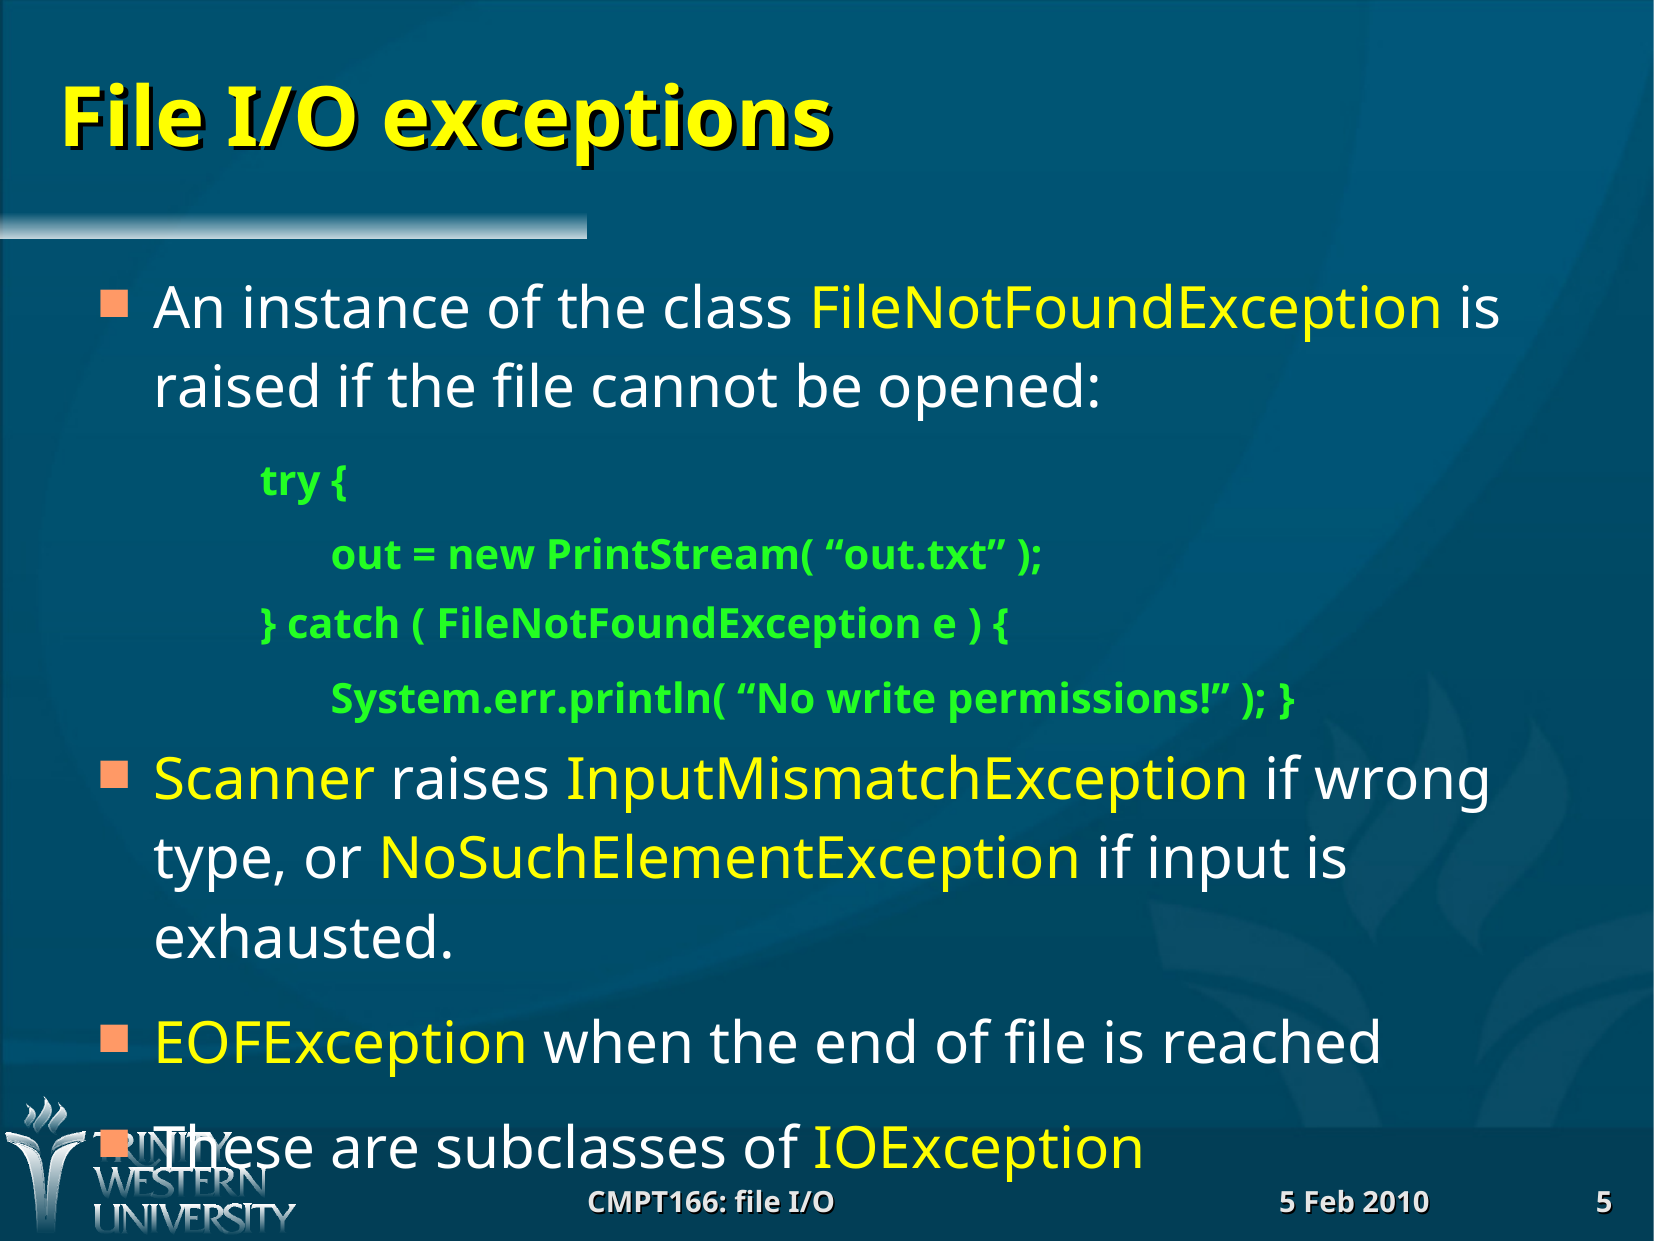

# File I/O exceptions
An instance of the class FileNotFoundException is raised if the file cannot be opened:
try {
out = new PrintStream( “out.txt” );
} catch ( FileNotFoundException e ) {
System.err.println( “No write permissions!” ); }
Scanner raises InputMismatchException if wrong type, or NoSuchElementException if input is exhausted.
EOFException when the end of file is reached
These are subclasses of IOException
CMPT166: file I/O
5 Feb 2010
5